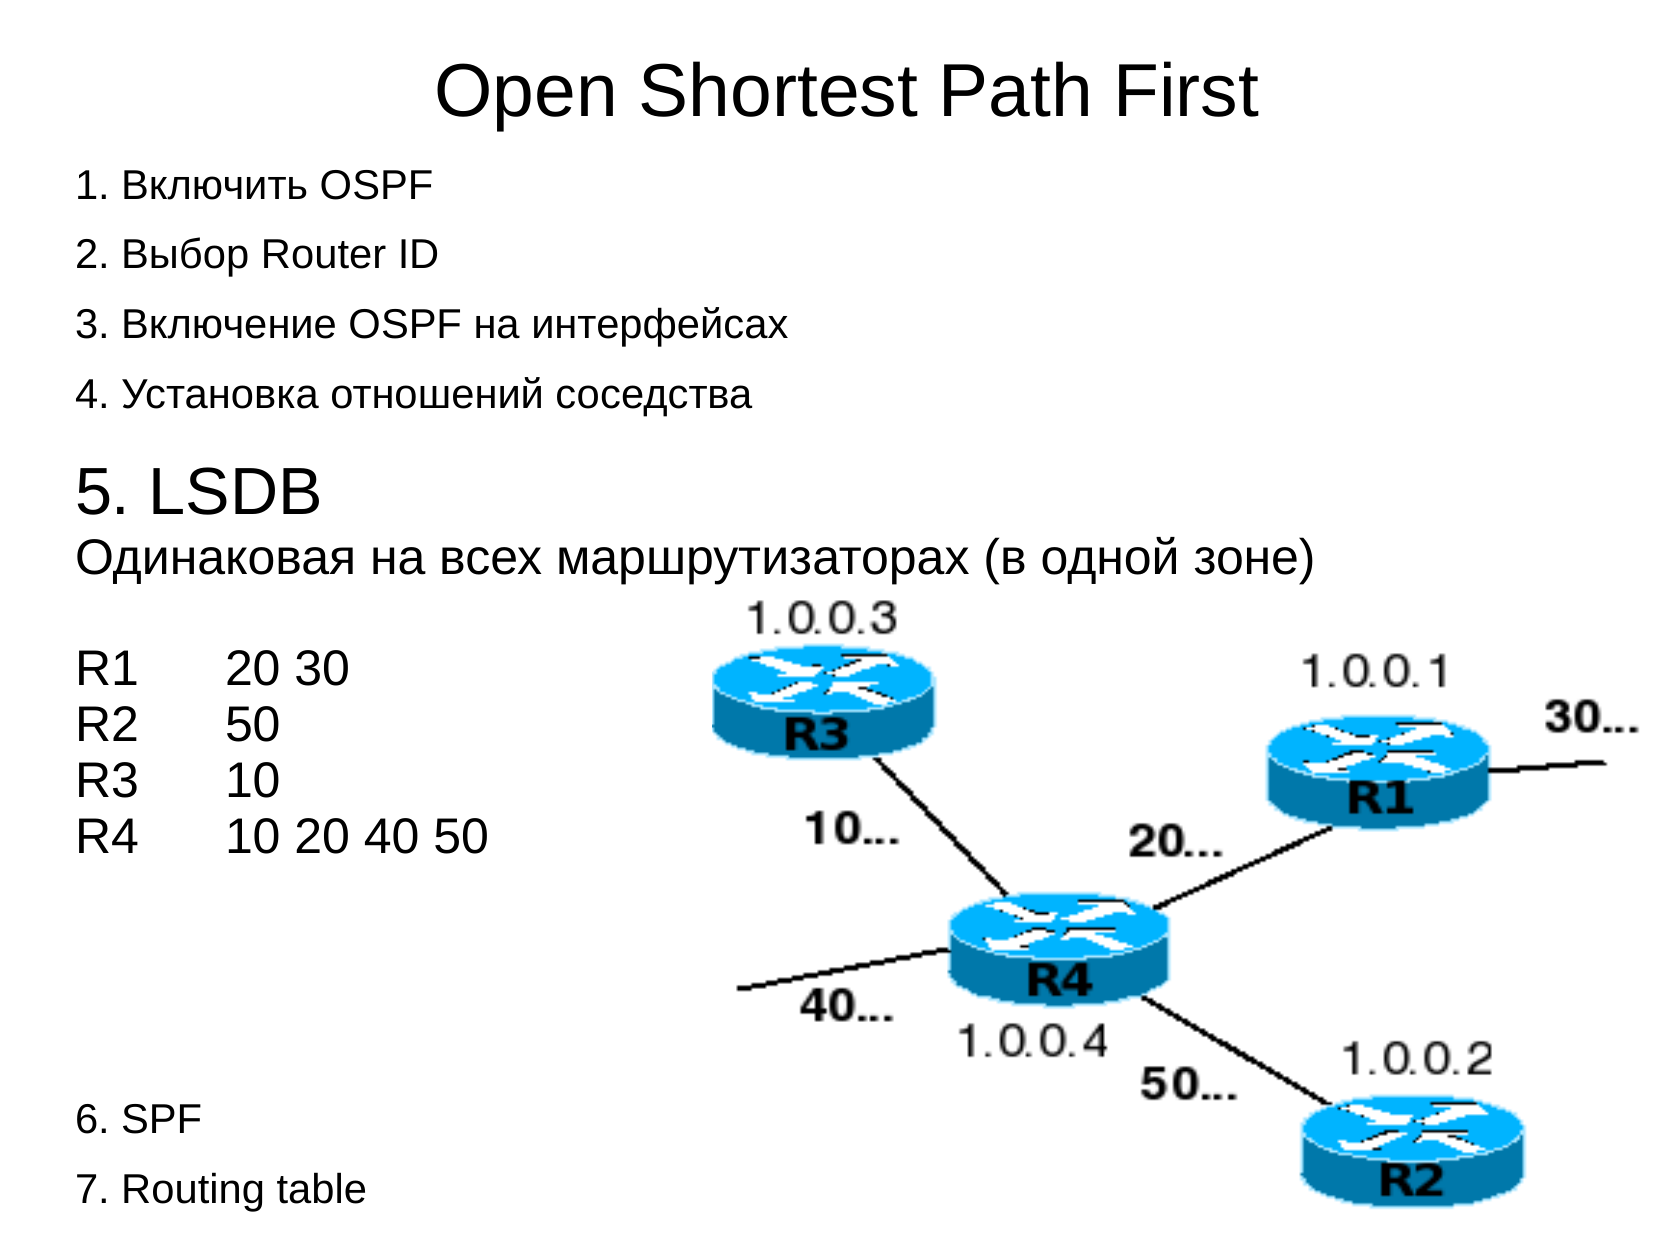

# Open Shortest Path First
1. Включить OSPF
2. Выбор Router ID
3. Включение OSPF на интерфейсах
4. Установка отношений соседства
5. LSDB
Одинаковая на всех маршрутизаторах (в одной зоне)
R1 	20 30
R2 	50
R3		10
R4		10 20 40 50
6. SPF
7. Routing table